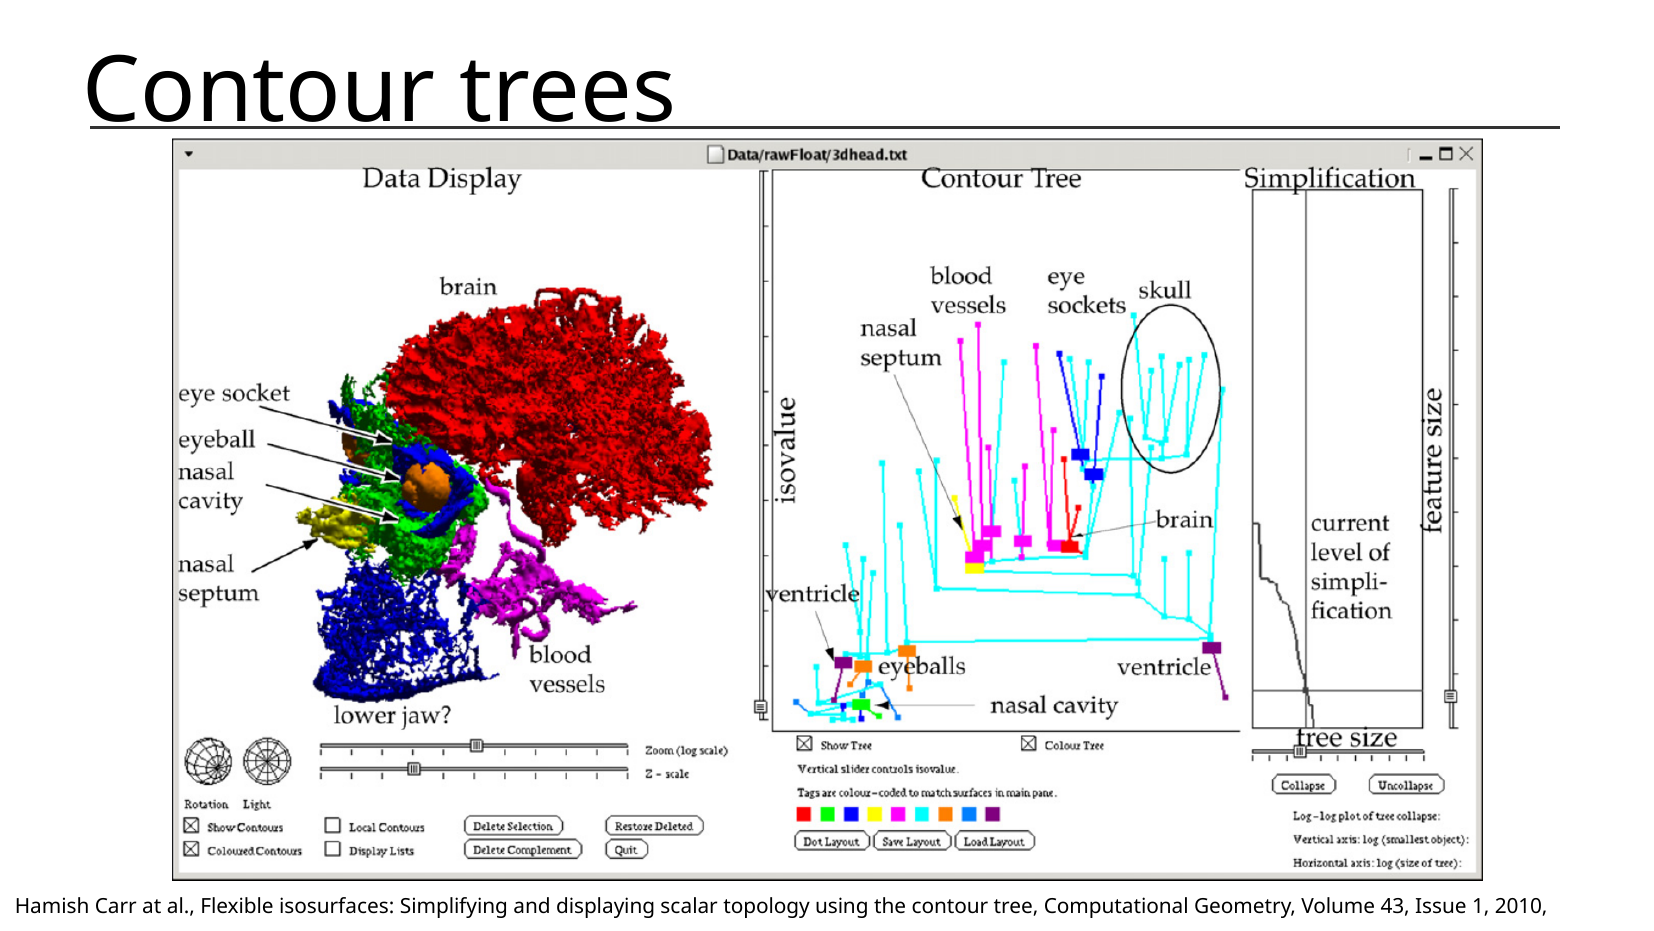

# Contour trees
Hamish Carr at al., Flexible isosurfaces: Simplifying and displaying scalar topology using the contour tree, Computational Geometry, Volume 43, Issue 1, 2010,